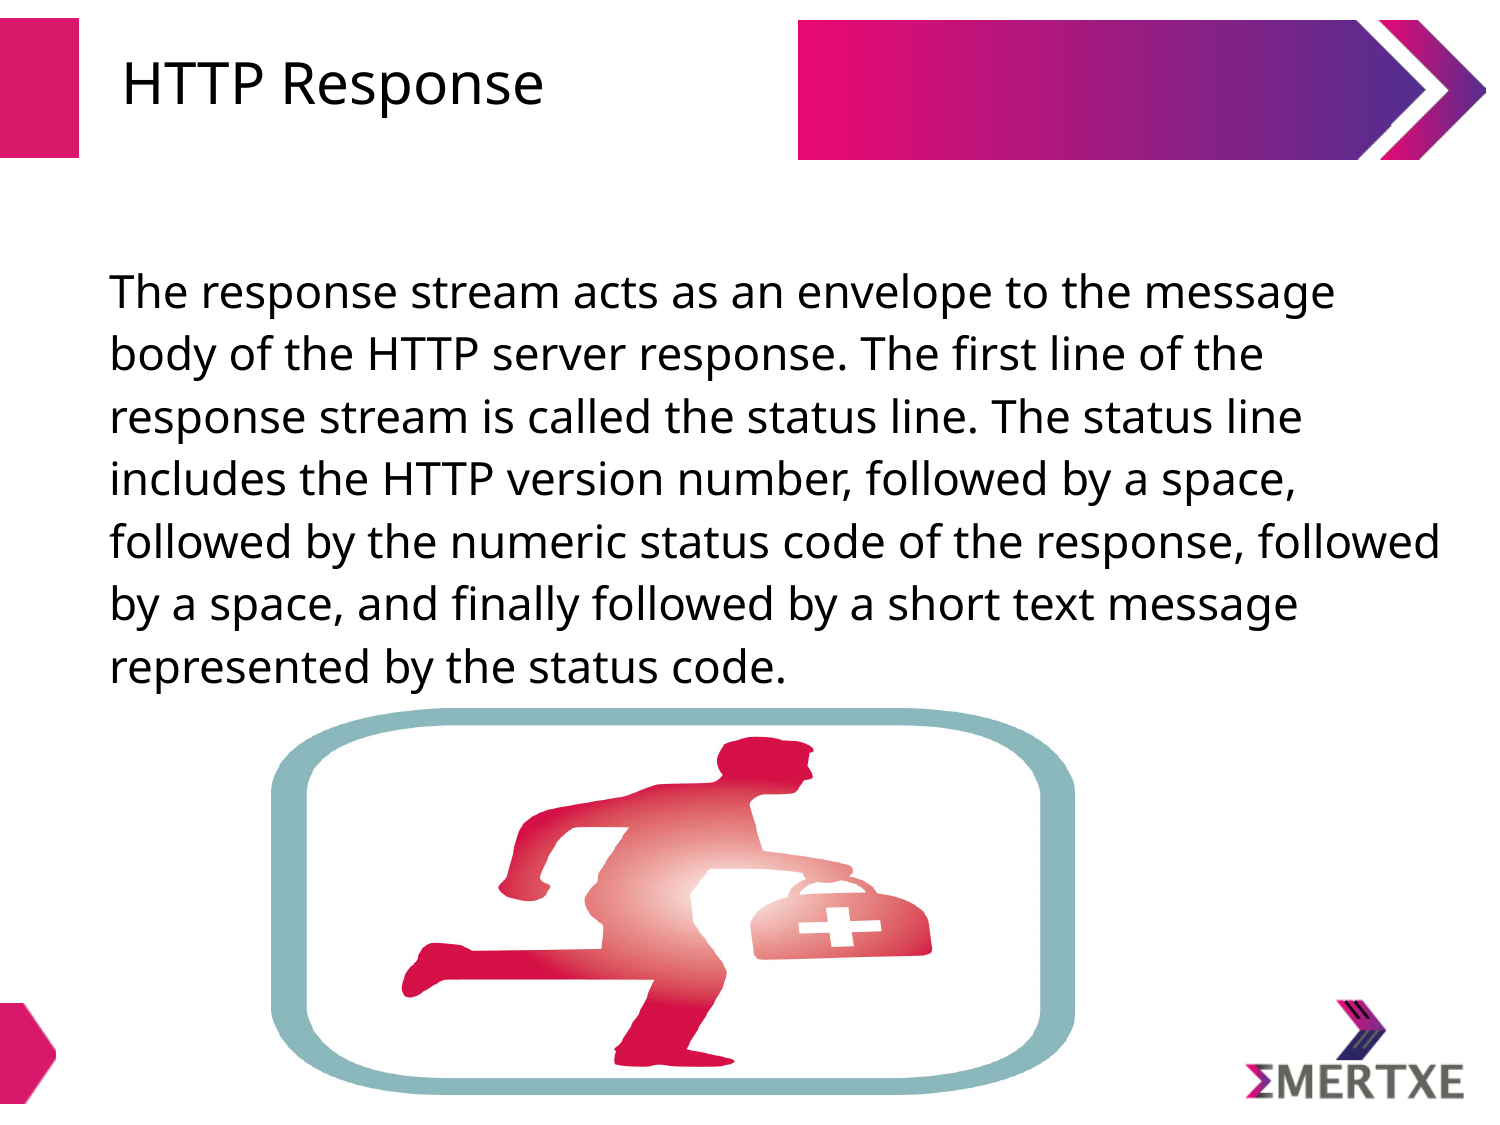

HTTP Response
The response stream acts as an envelope to the message body of the HTTP server response. The first line of the response stream is called the status line. The status line includes the HTTP version number, followed by a space, followed by the numeric status code of the response, followed by a space, and finally followed by a short text message represented by the status code.